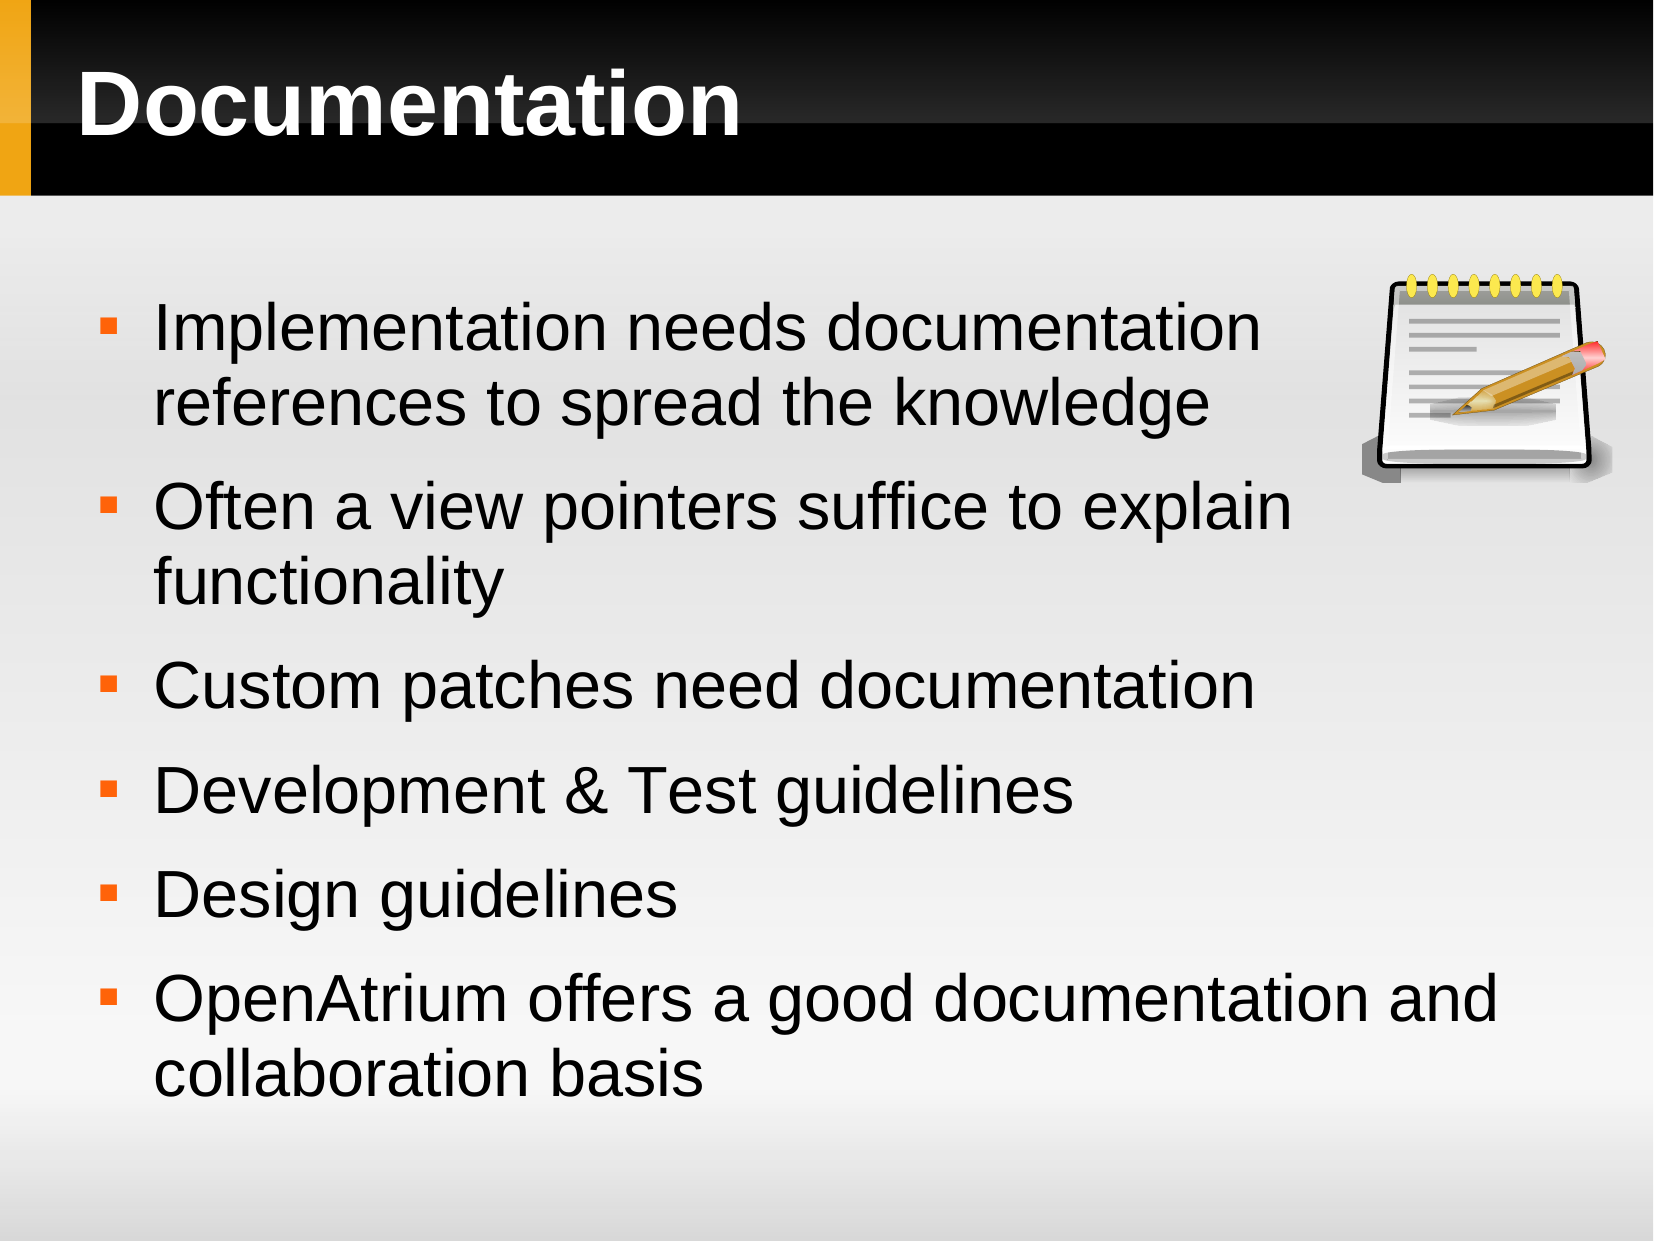

# Documentation
Implementation needs documentation references to spread the knowledge
Often a view pointers suffice to explain functionality
Custom patches need documentation
Development & Test guidelines
Design guidelines
OpenAtrium offers a good documentation and collaboration basis